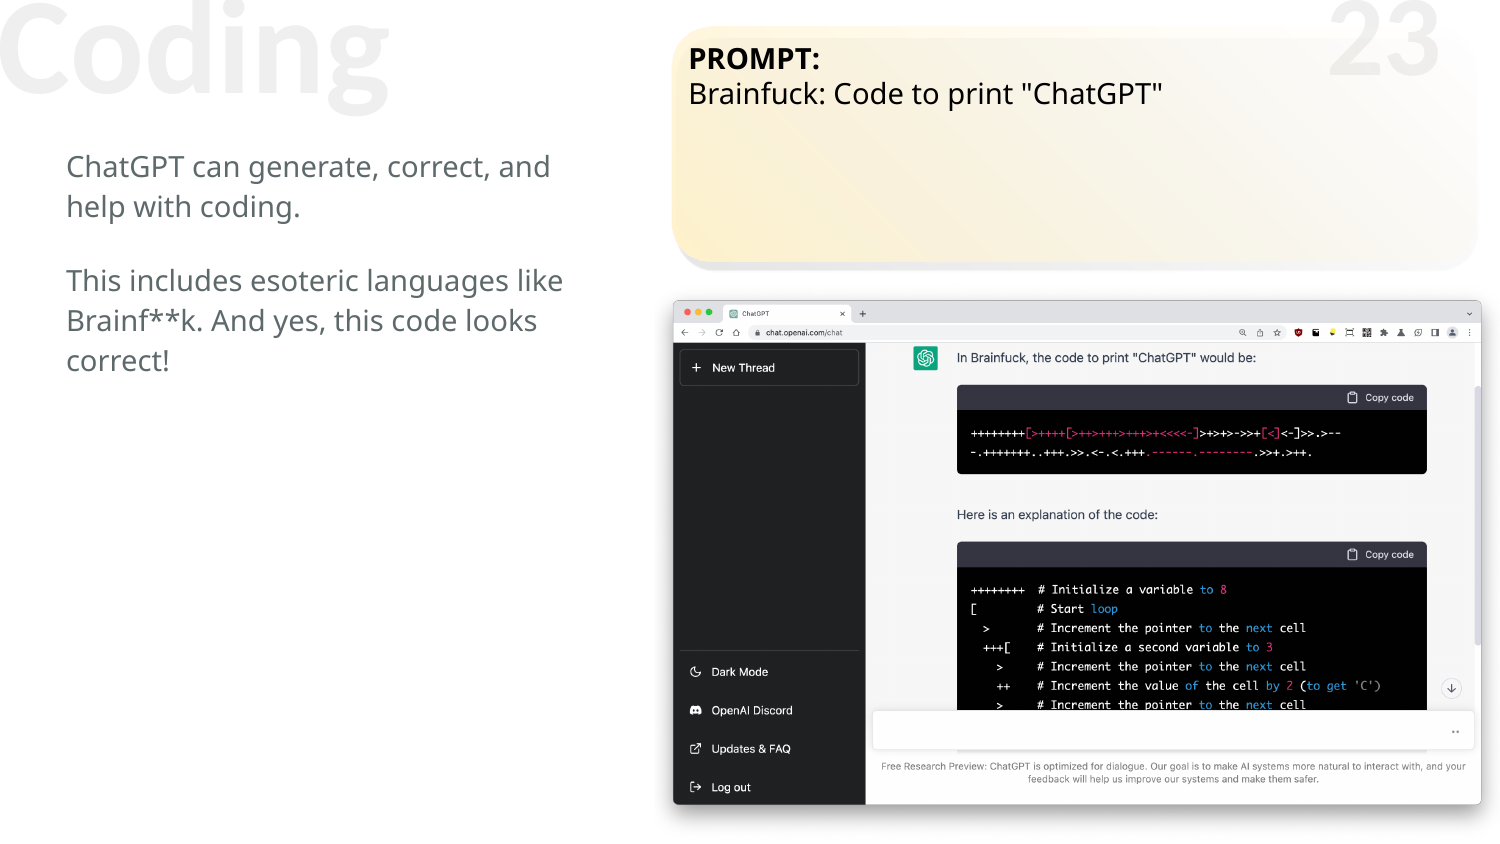

# Coding
Brainfuck: Code to print "ChatGPT"
ChatGPT can generate, correct, and help with coding.
This includes esoteric languages like Brainf**k. And yes, this code looks correct!